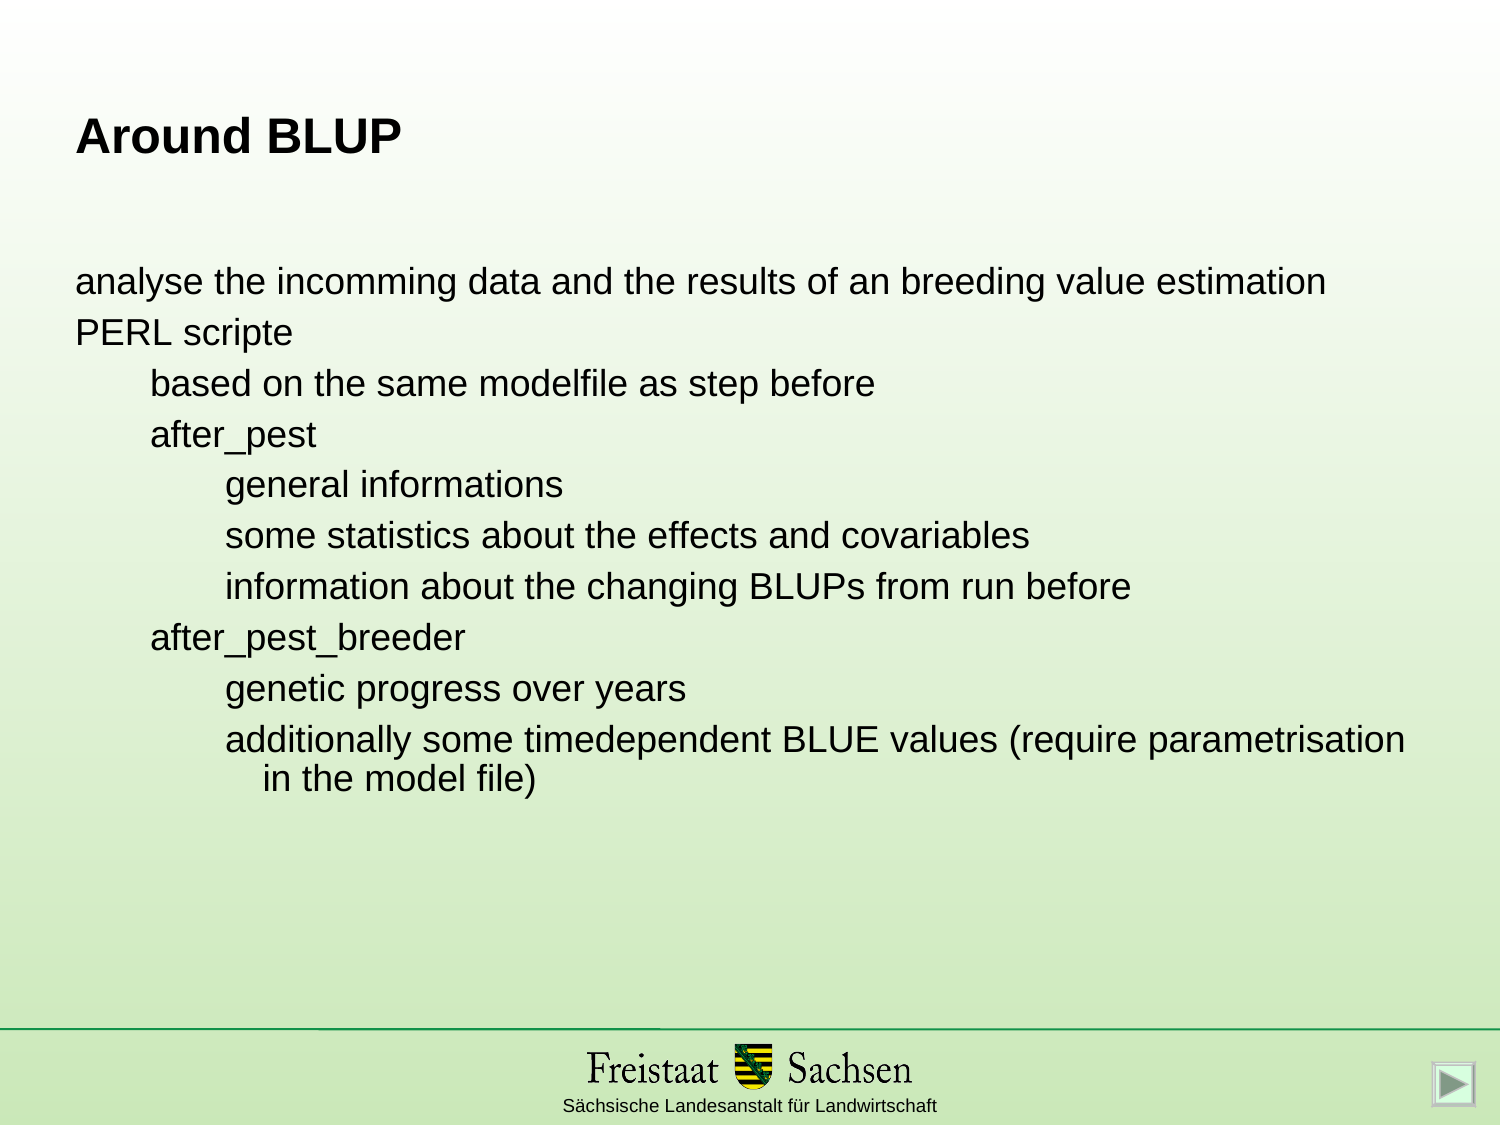

# Around BLUP
analyse the incomming data and the results of an breeding value estimation
PERL scripte
based on the same modelfile as step before
after_pest
general informations
some statistics about the effects and covariables
information about the changing BLUPs from run before
after_pest_breeder
genetic progress over years
additionally some timedependent BLUE values (require parametrisation in the model file)